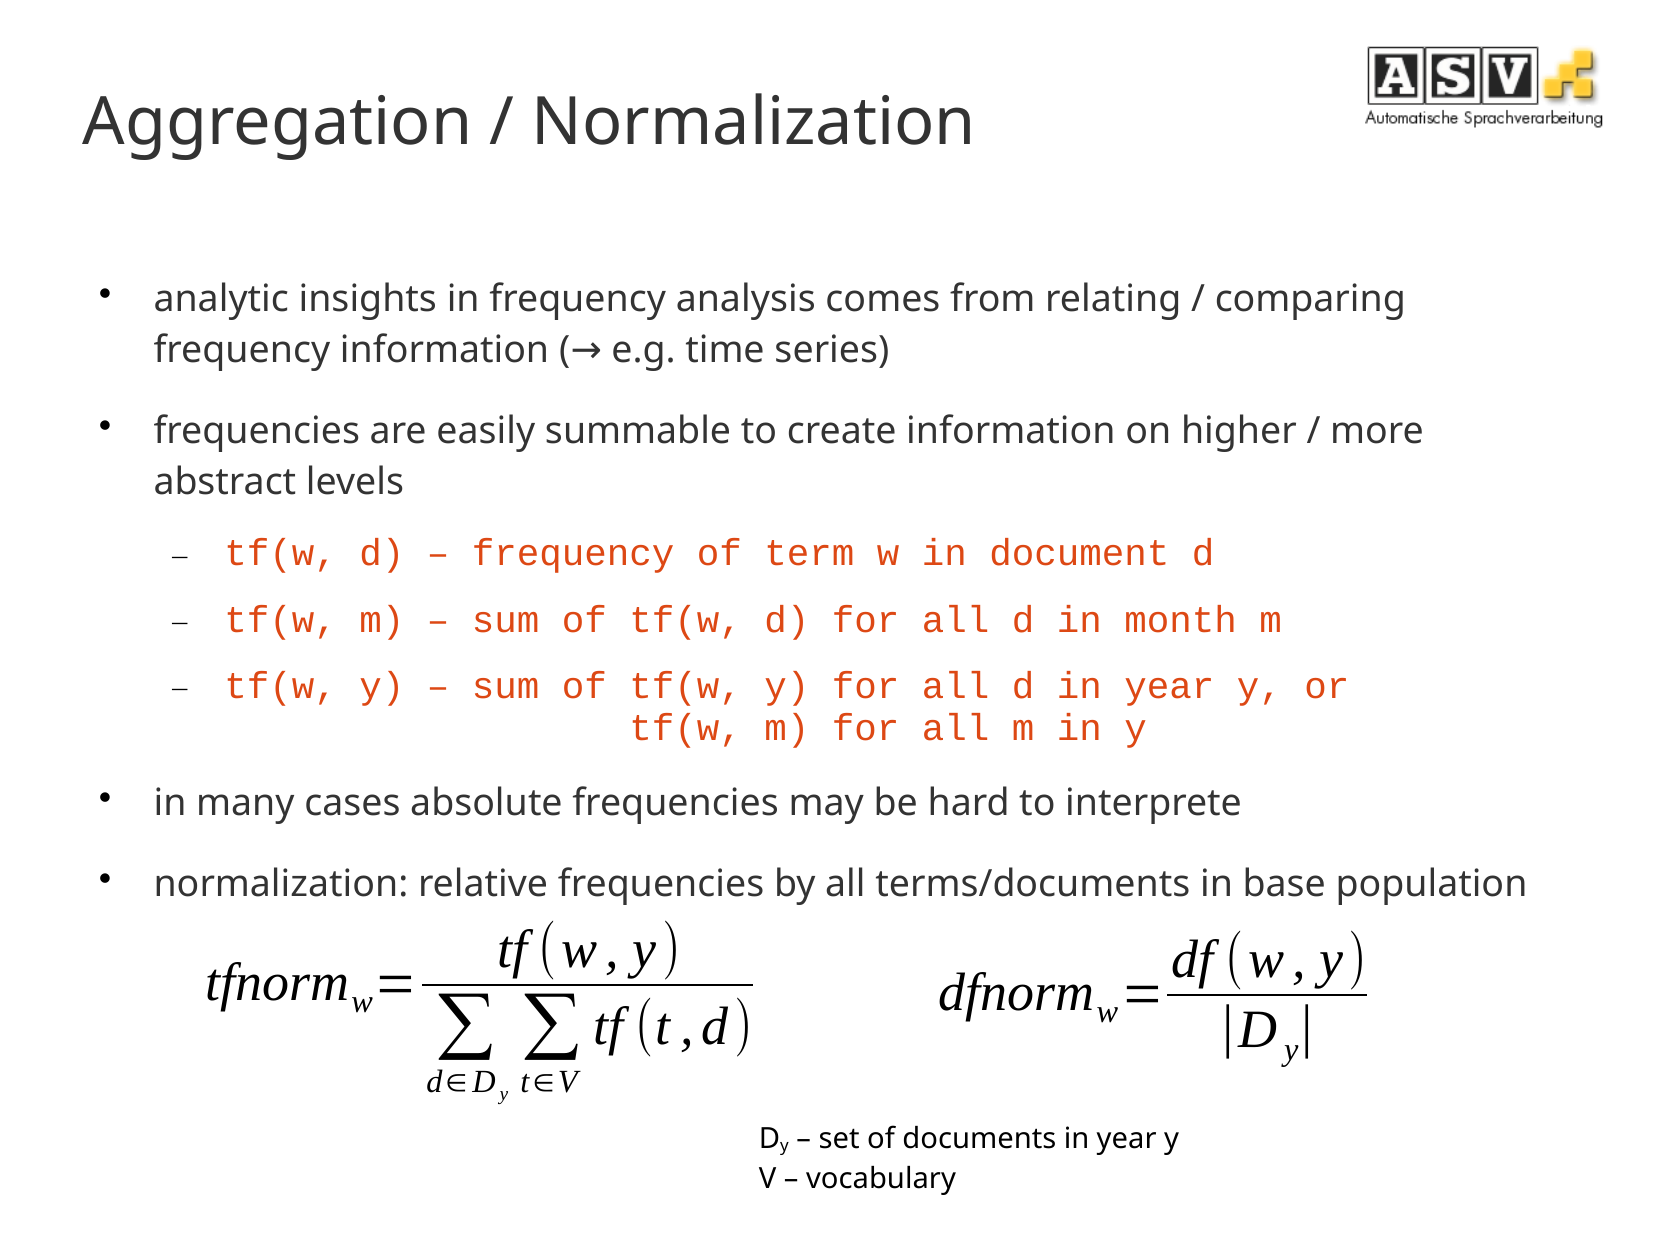

# Aggregation / Normalization
analytic insights in frequency analysis comes from relating / comparing frequency information (→ e.g. time series)
frequencies are easily summable to create information on higher / more abstract levels
tf(w, d) – frequency of term w in document d
tf(w, m) – sum of tf(w, d) for all d in month m
tf(w, y) – sum of tf(w, y) for all d in year y, or
 tf(w, m) for all m in y
in many cases absolute frequencies may be hard to interprete
normalization: relative frequencies by all terms/documents in base population
Dy – set of documents in year y
V – vocabulary
Lexicometrics
7